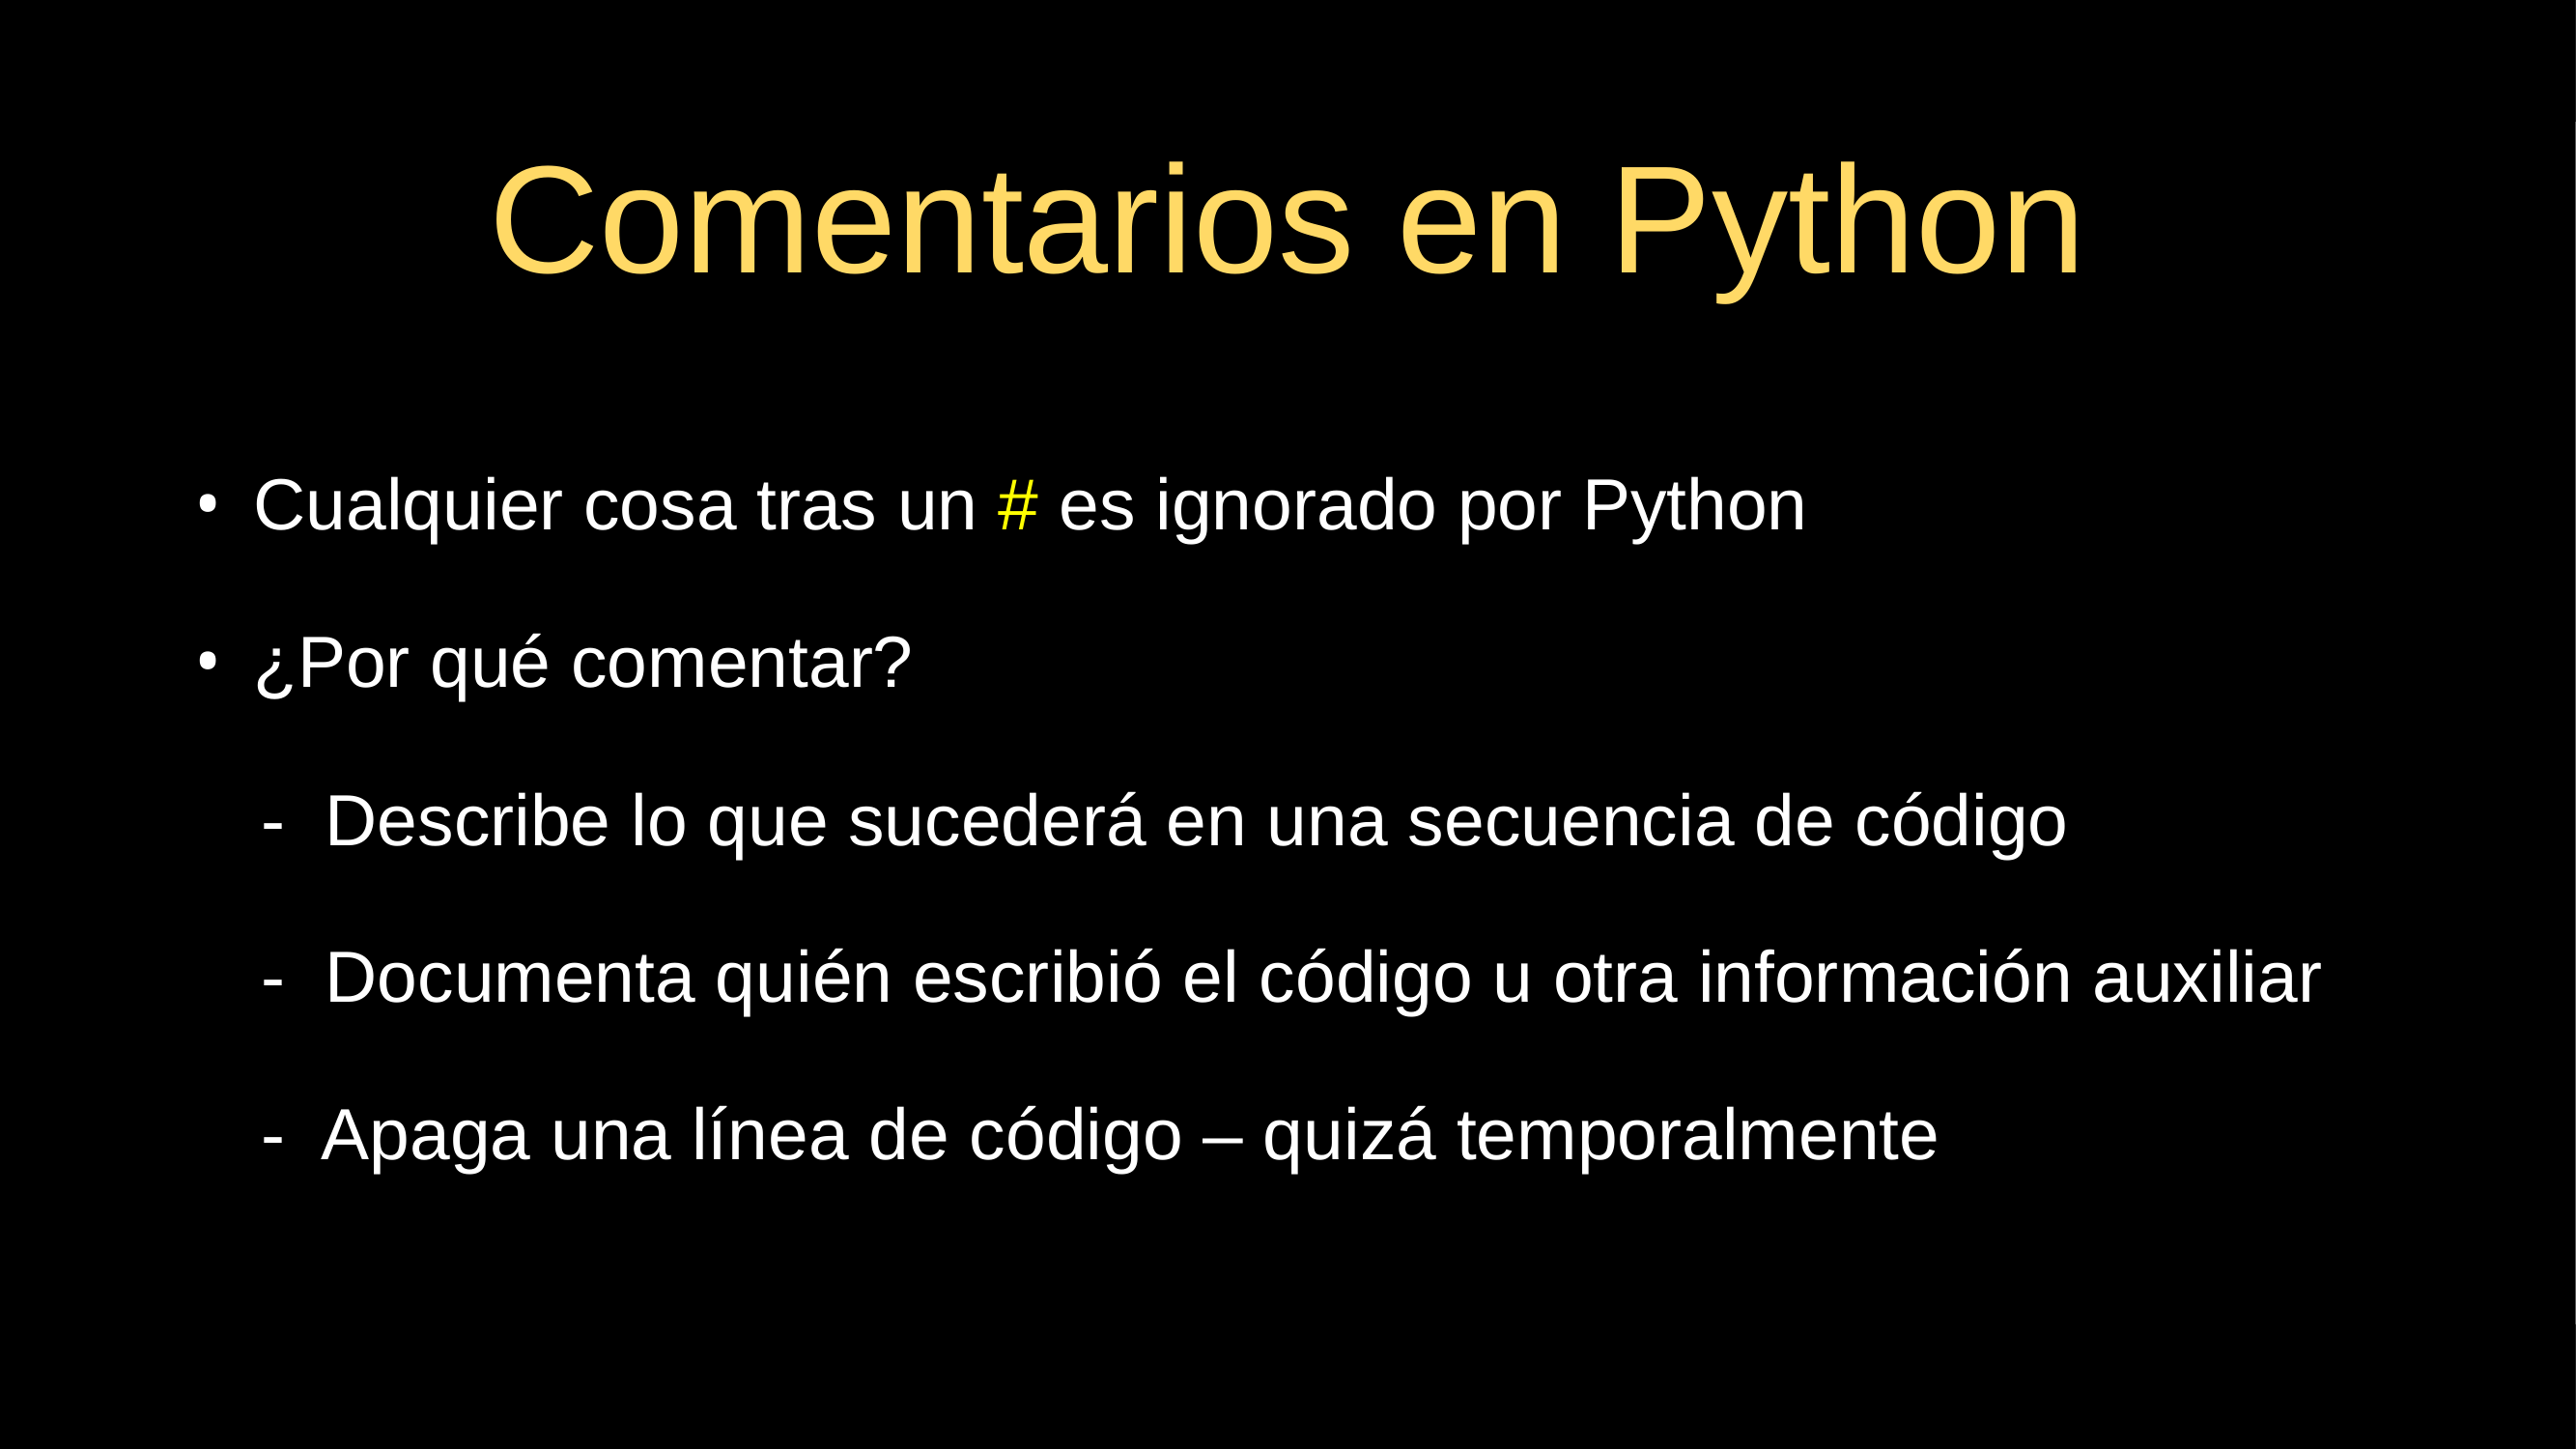

# Comentarios en Python
Cualquier cosa tras un # es ignorado por Python
¿Por qué comentar?
 - Describe lo que sucederá en una secuencia de código
 - Documenta quién escribió el código u otra información auxiliar
 - Apaga una línea de código – quizá temporalmente